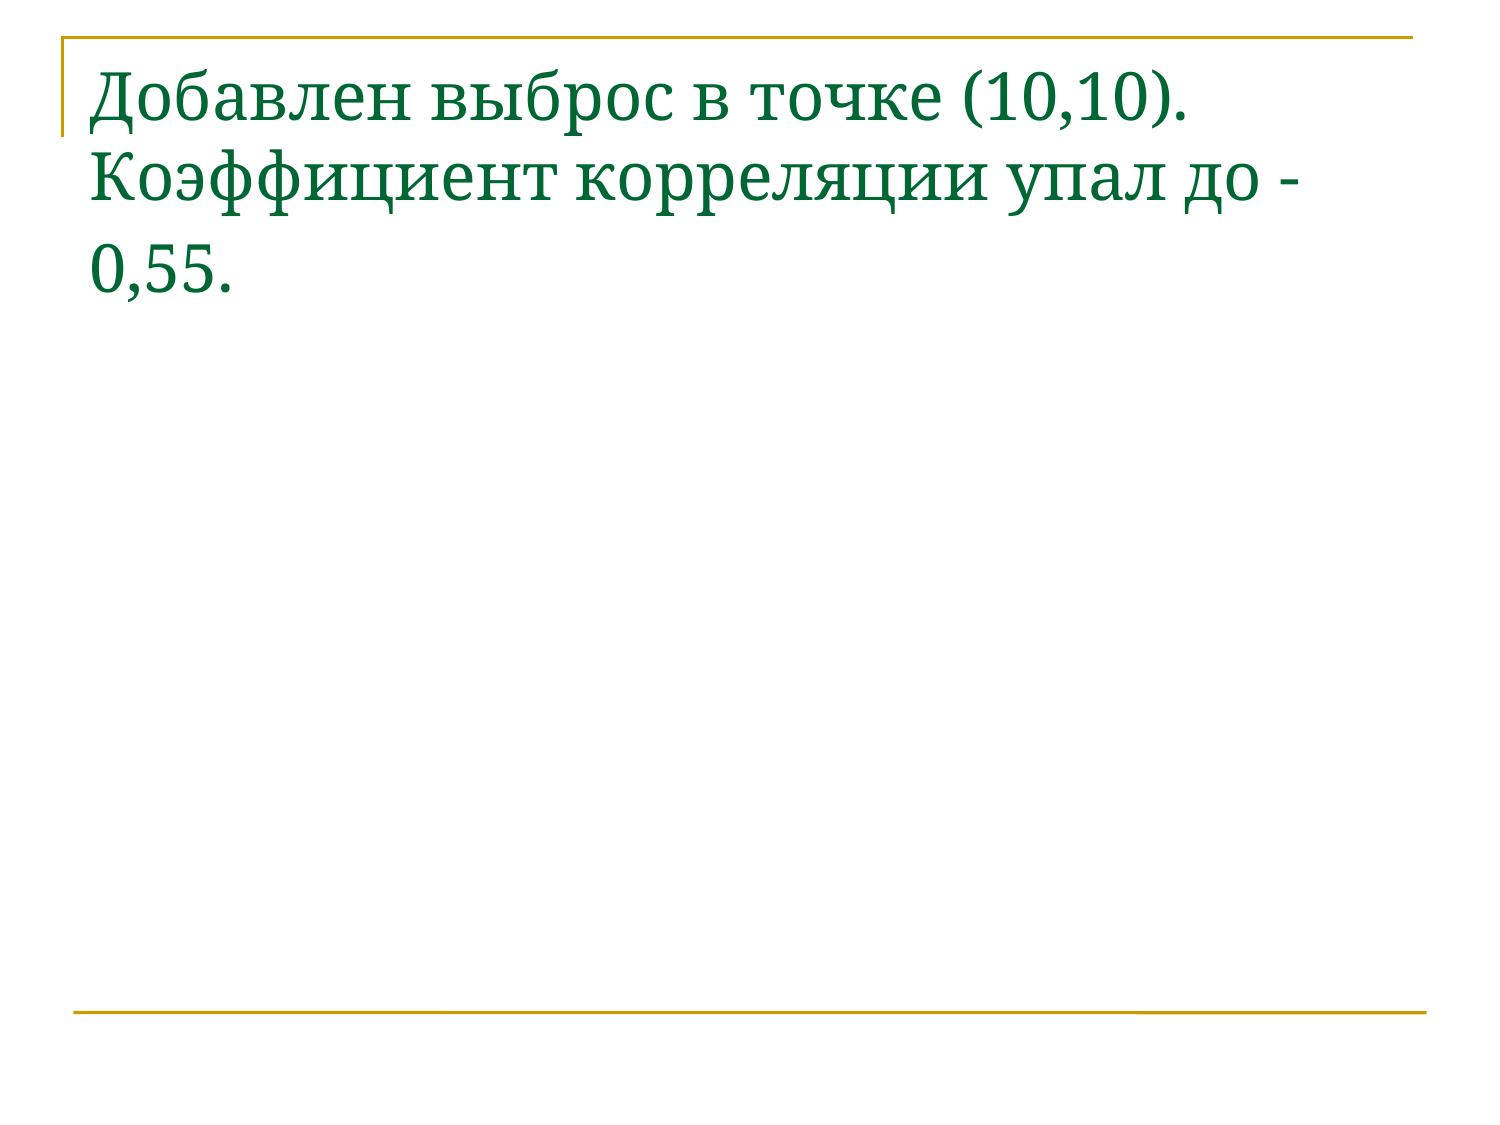

# Добавлен выброс в точке (10,10). Коэффициент корреляции упал до -0,55.